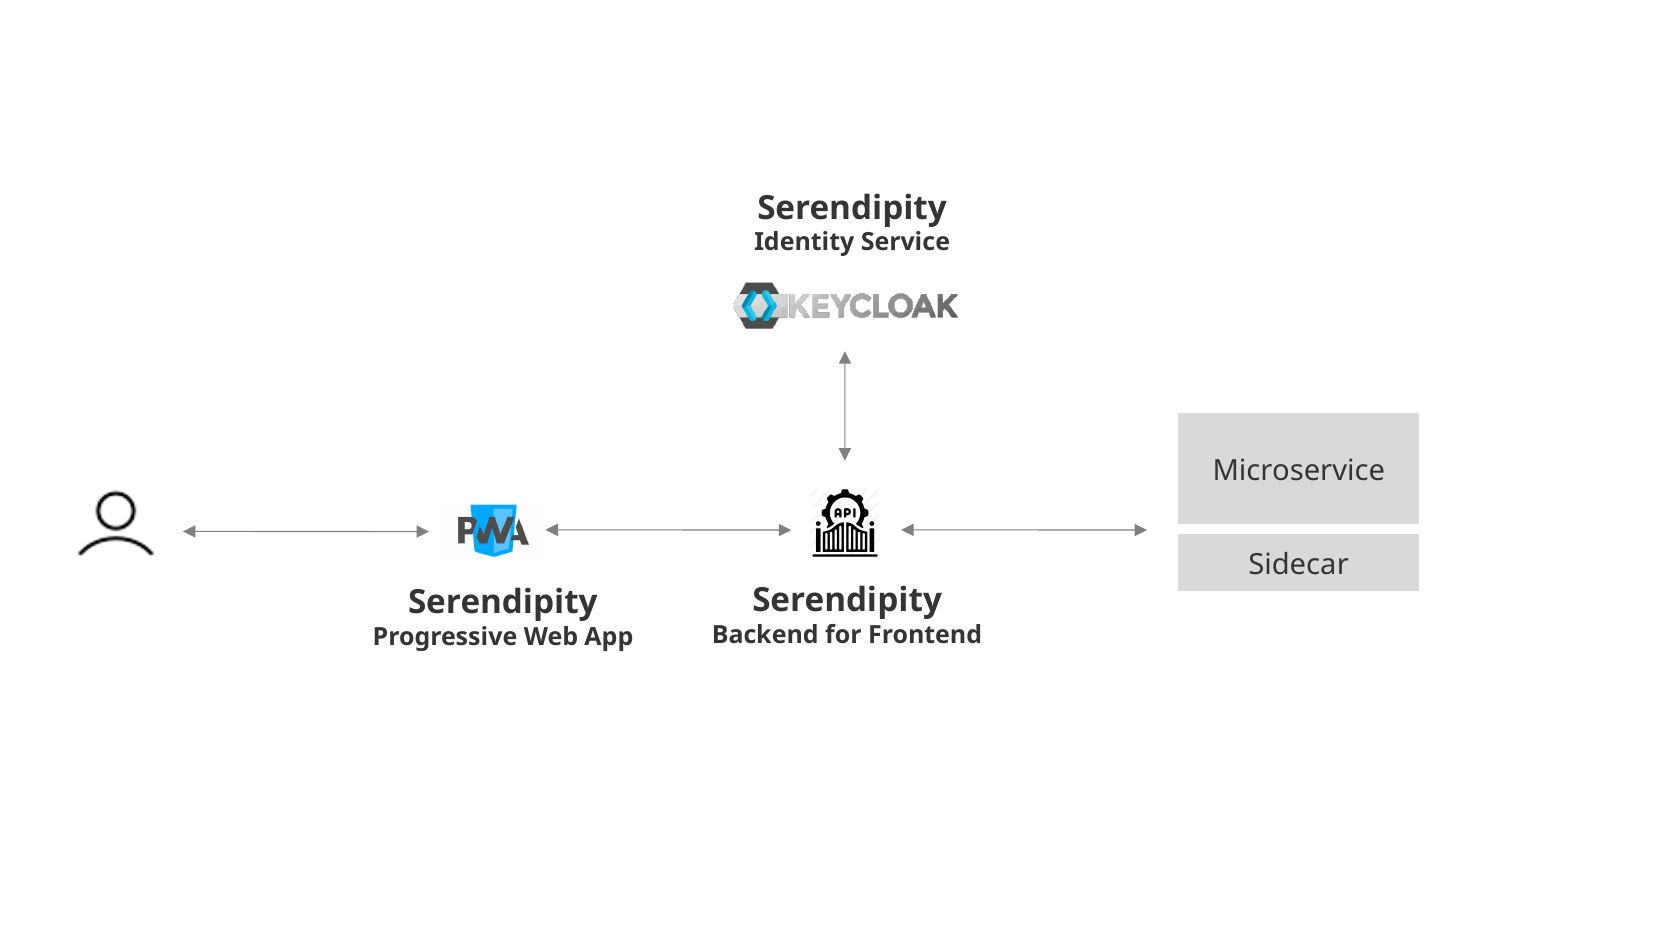

Serendipity
Identity Service
Microservice
Sidecar
Serendipity
Backend for Frontend
Serendipity
Progressive Web App